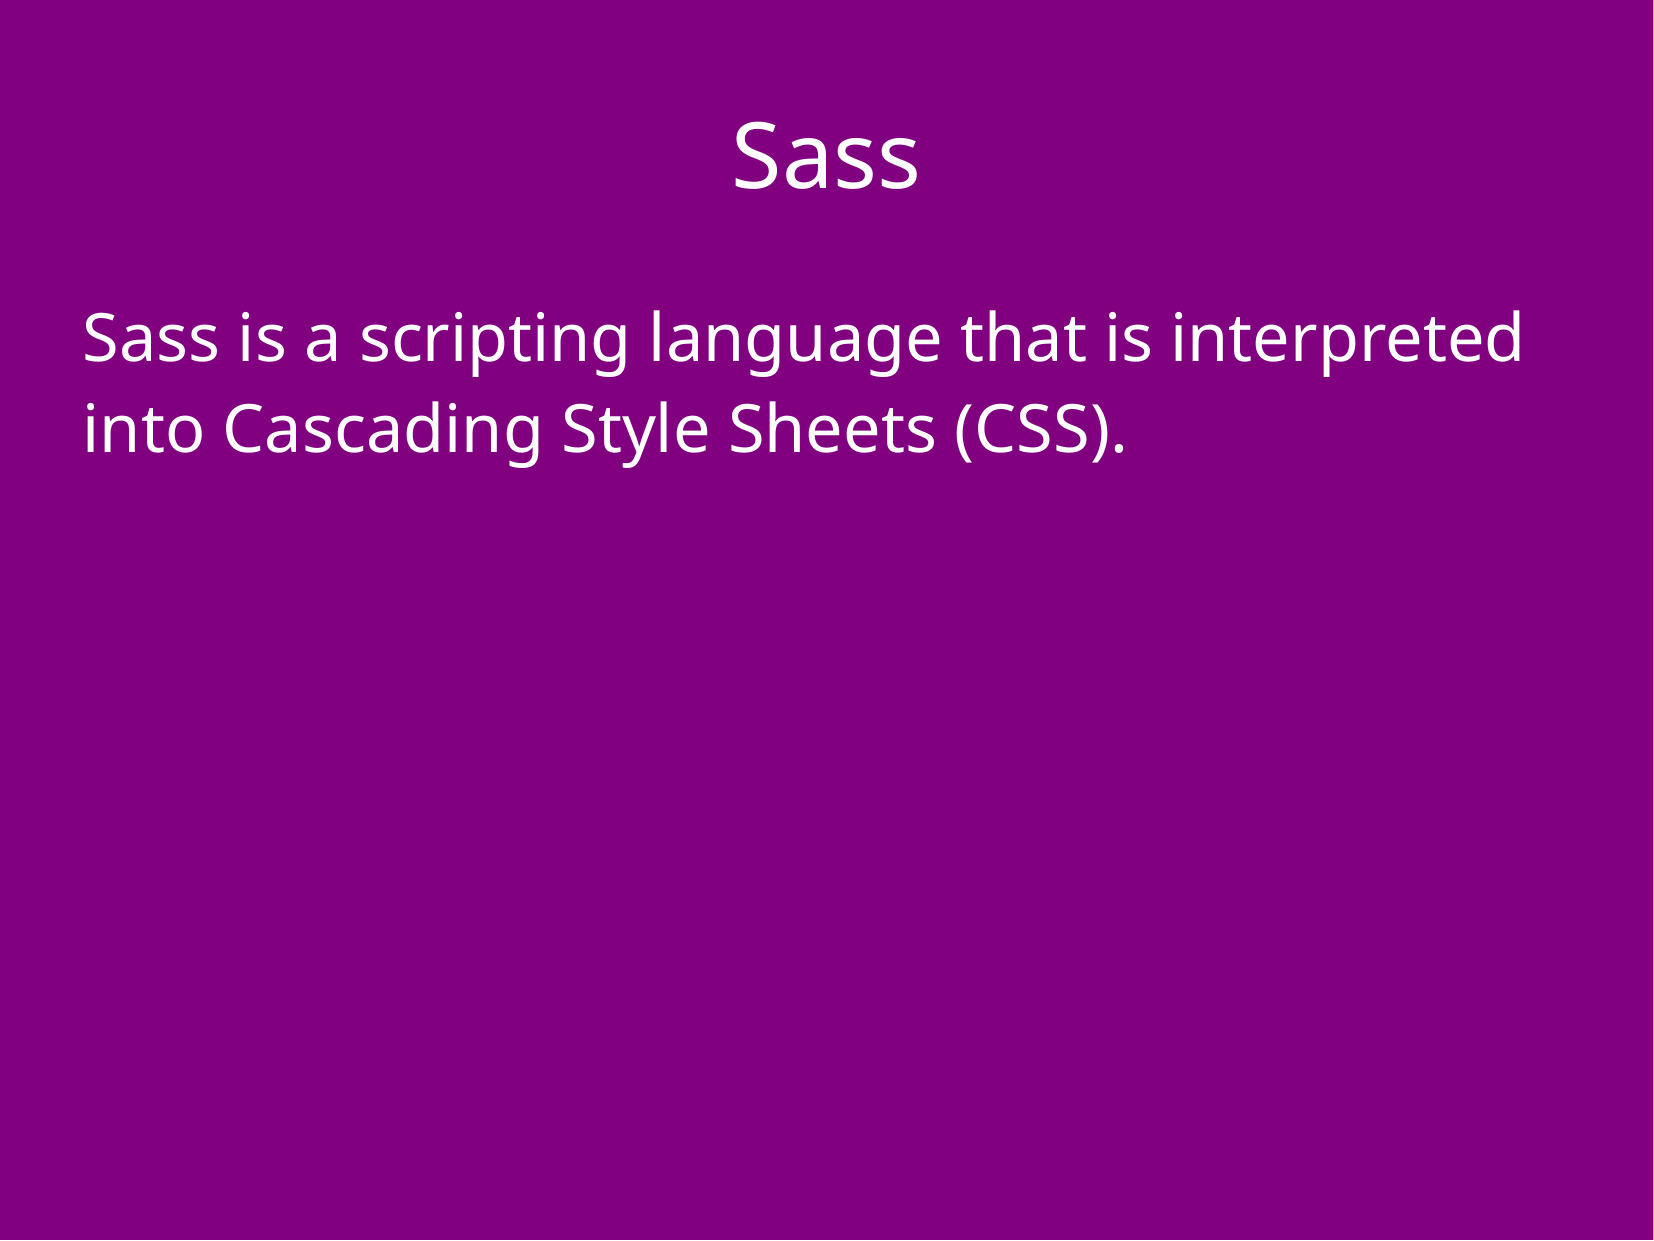

# Sass
Sass is a scripting language that is interpreted into Cascading Style Sheets (CSS).